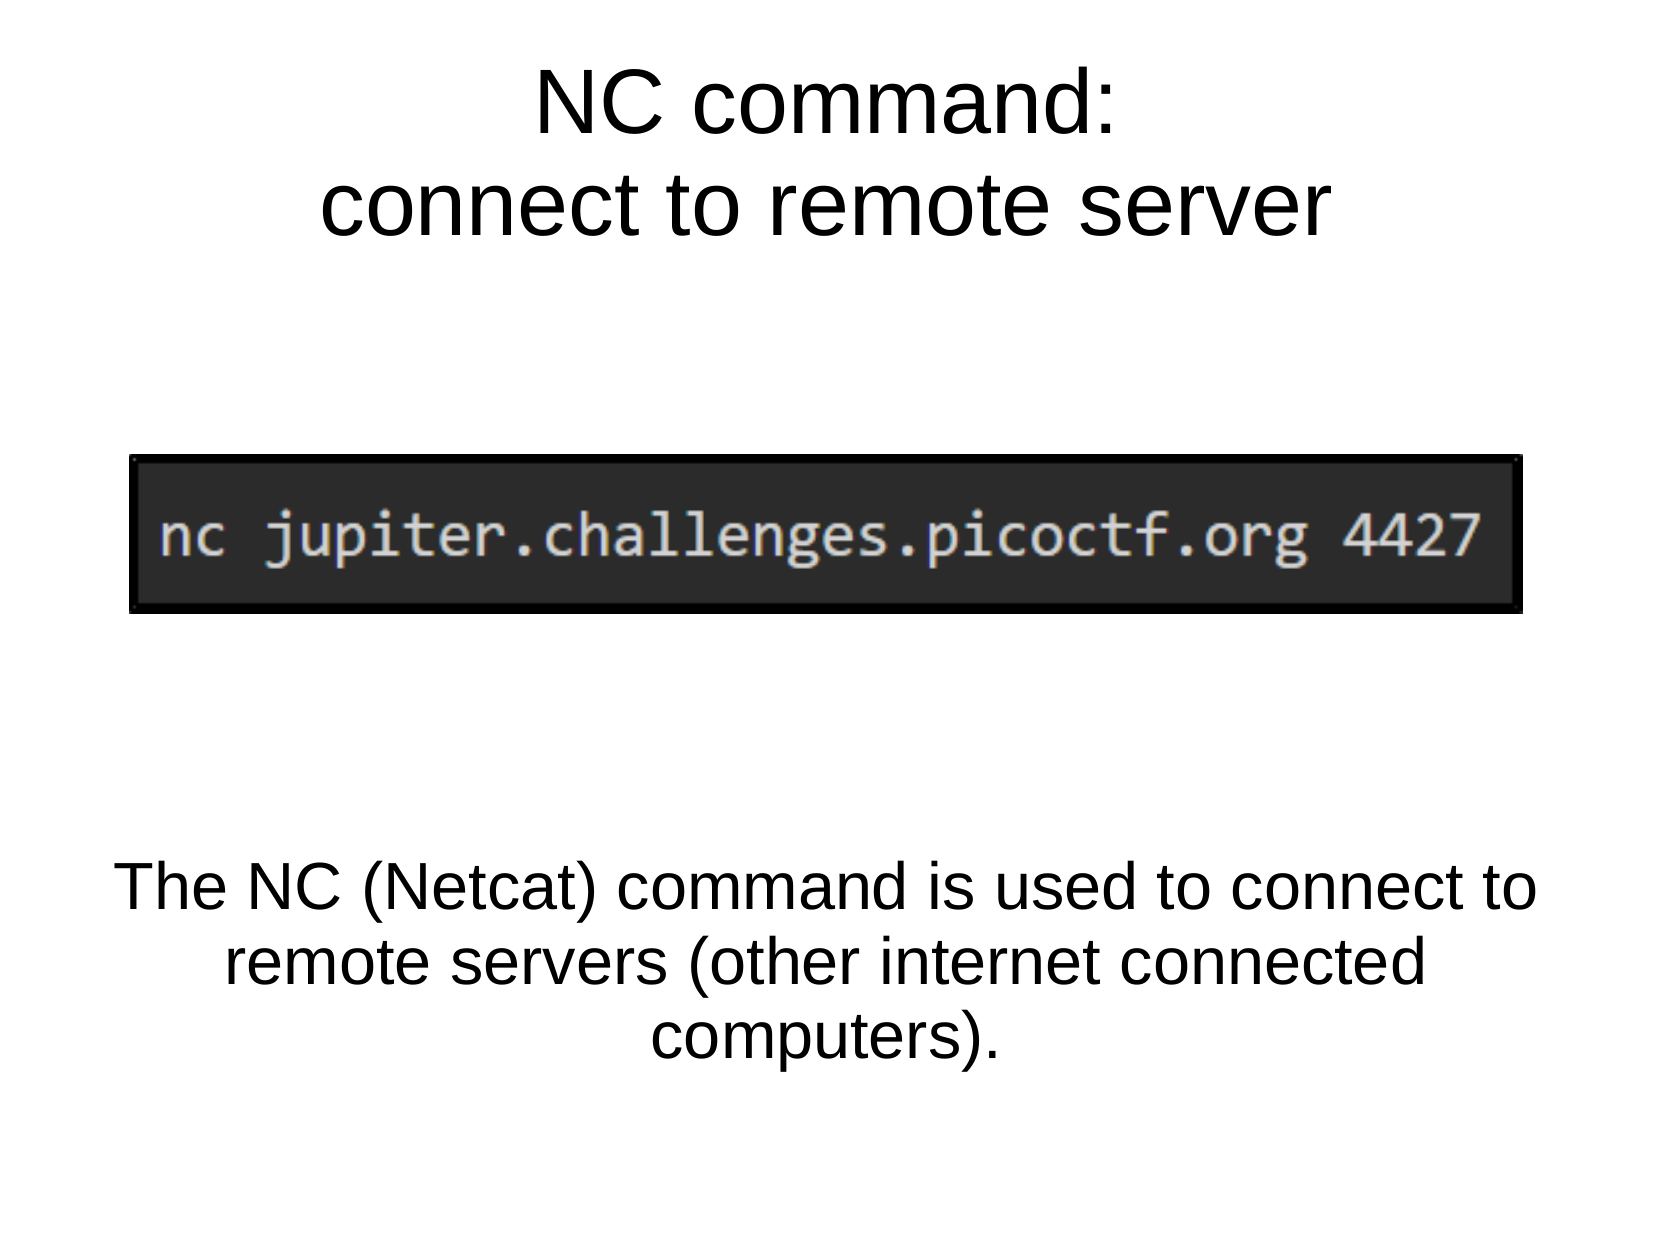

NC command:
connect to remote server
# The NC (Netcat) command is used to connect to remote servers (other internet connected computers).